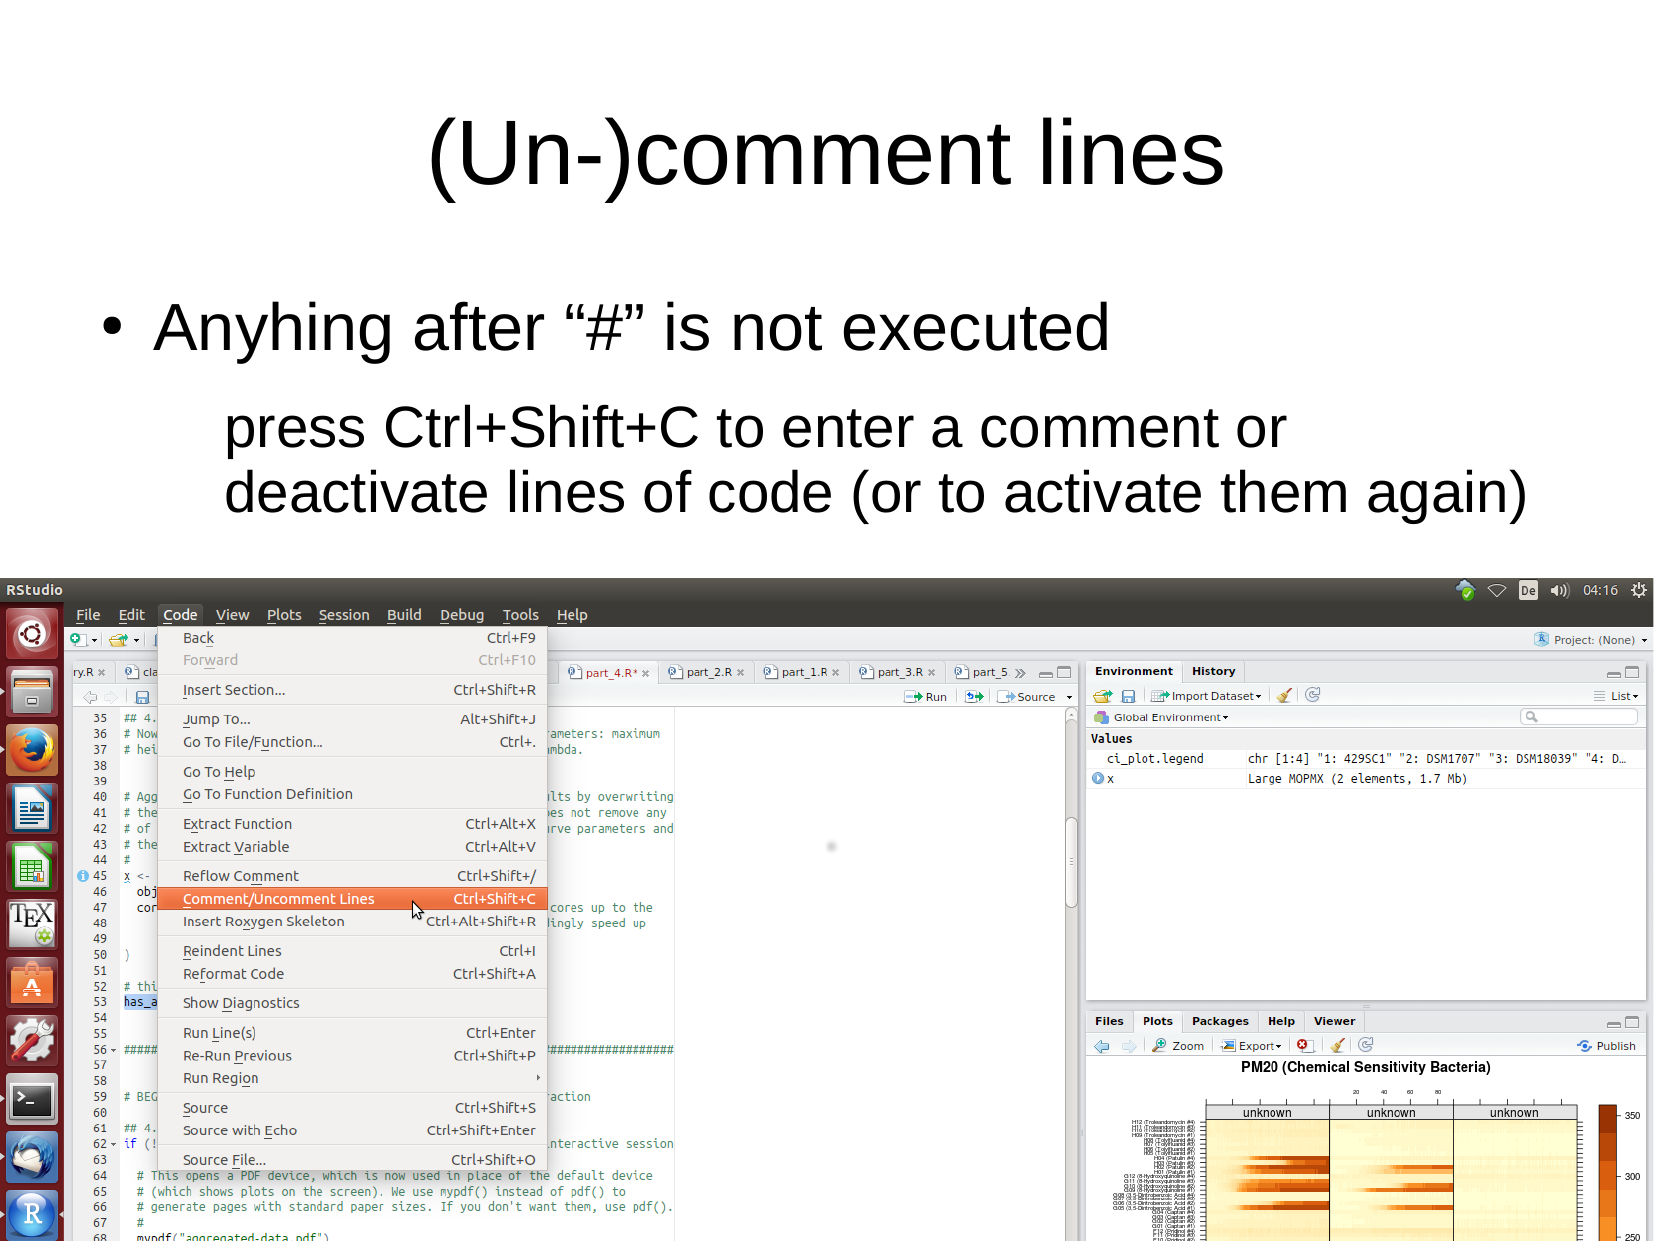

# (Un-)comment lines
Anyhing after “#” is not executed
press Ctrl+Shift+C to enter a comment or deactivate lines of code (or to activate them again)